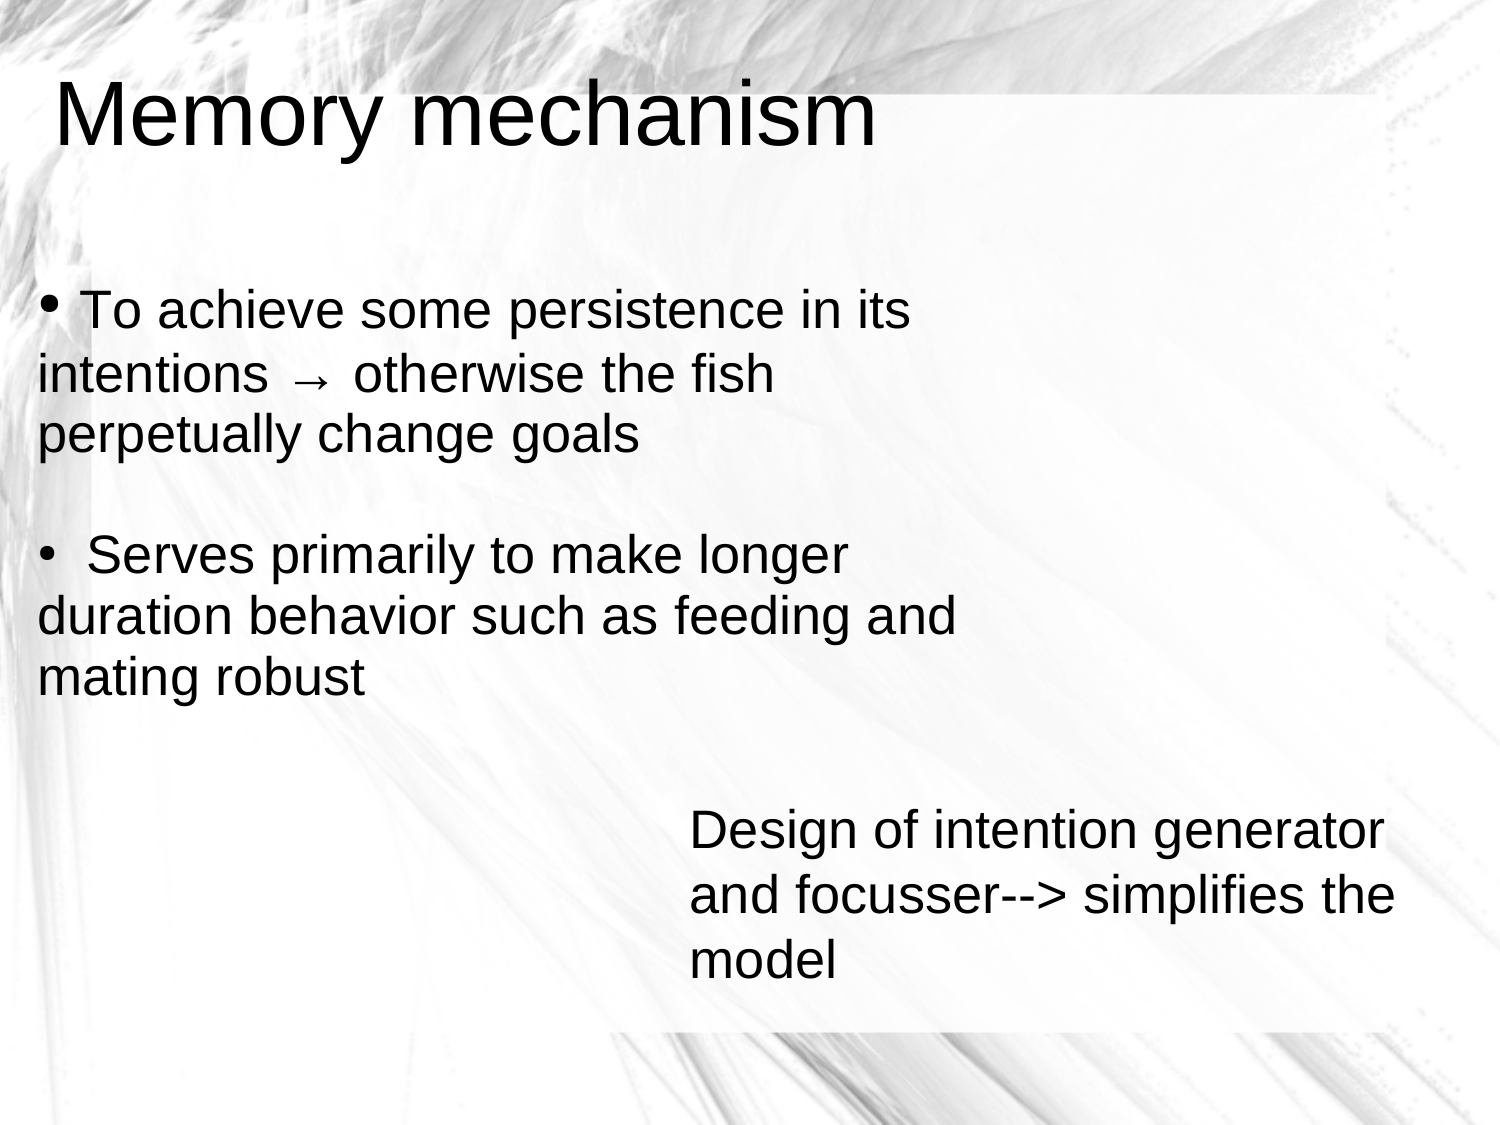

# Memory mechanism
 To achieve some persistence in its intentions → otherwise the fish perpetually change goals
 Serves primarily to make longer duration behavior such as feeding and mating robust
Design of intention generator and focusser--> simplifies the model